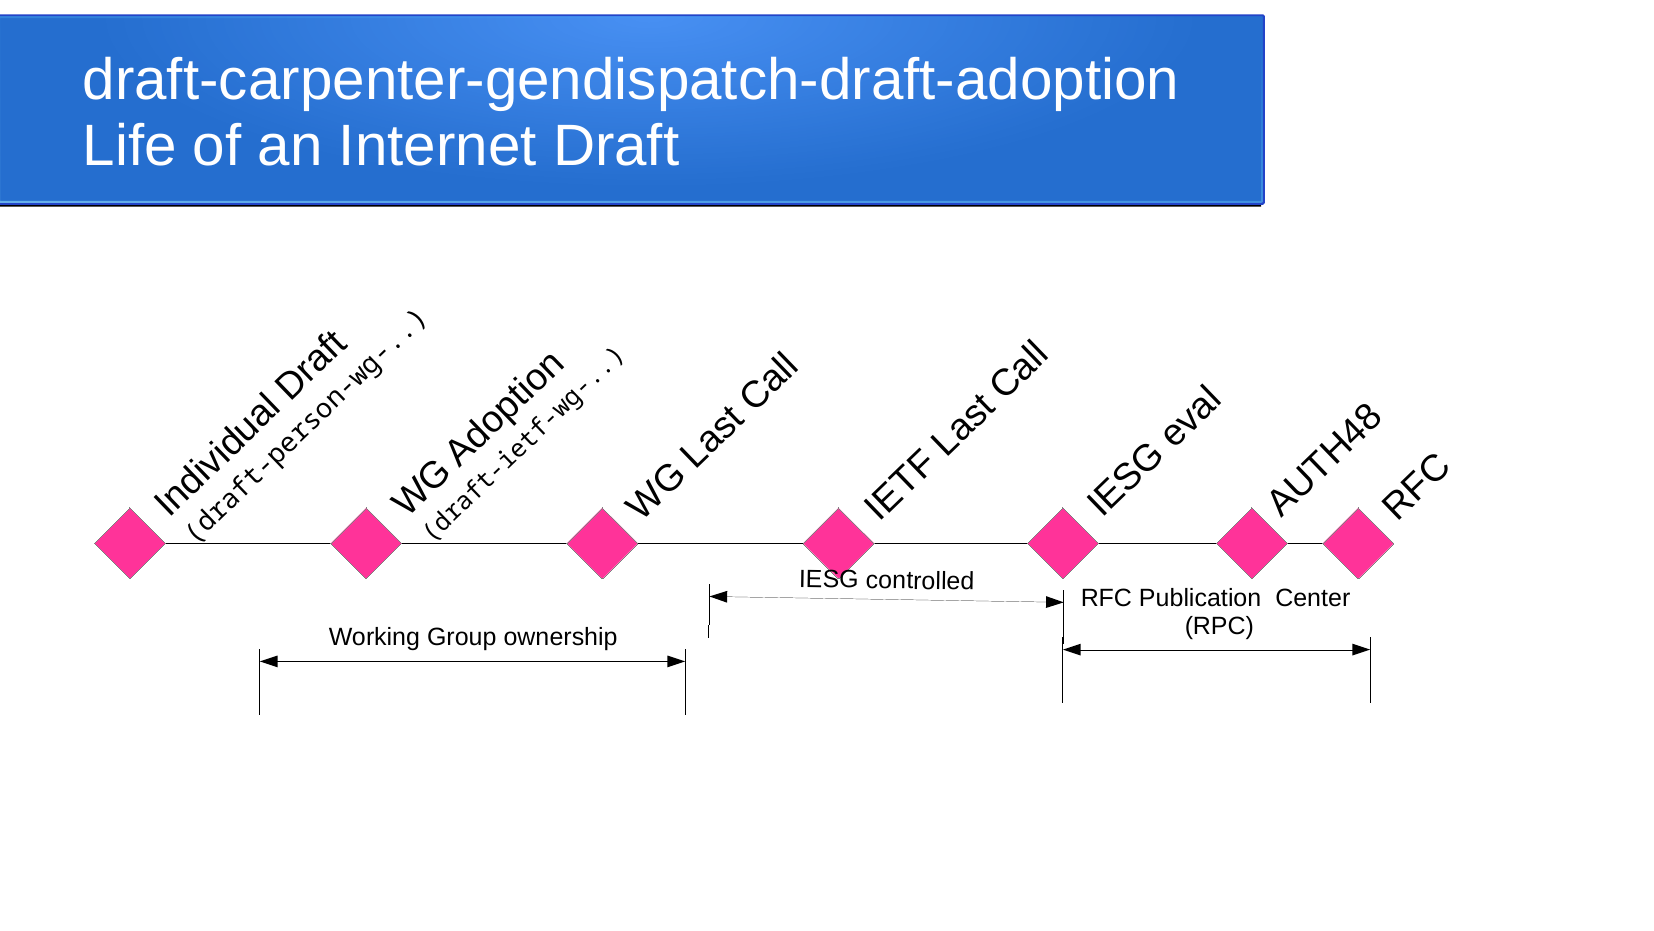

# draft-carpenter-gendispatch-draft-adoption Life of an Internet Draft
Individual Draft
(draft-person-wg-..)
WG Adoption
(draft-ietf-wg-..)
IETF Last Call
WG Last Call
IESG eval
AUTH48
RFC